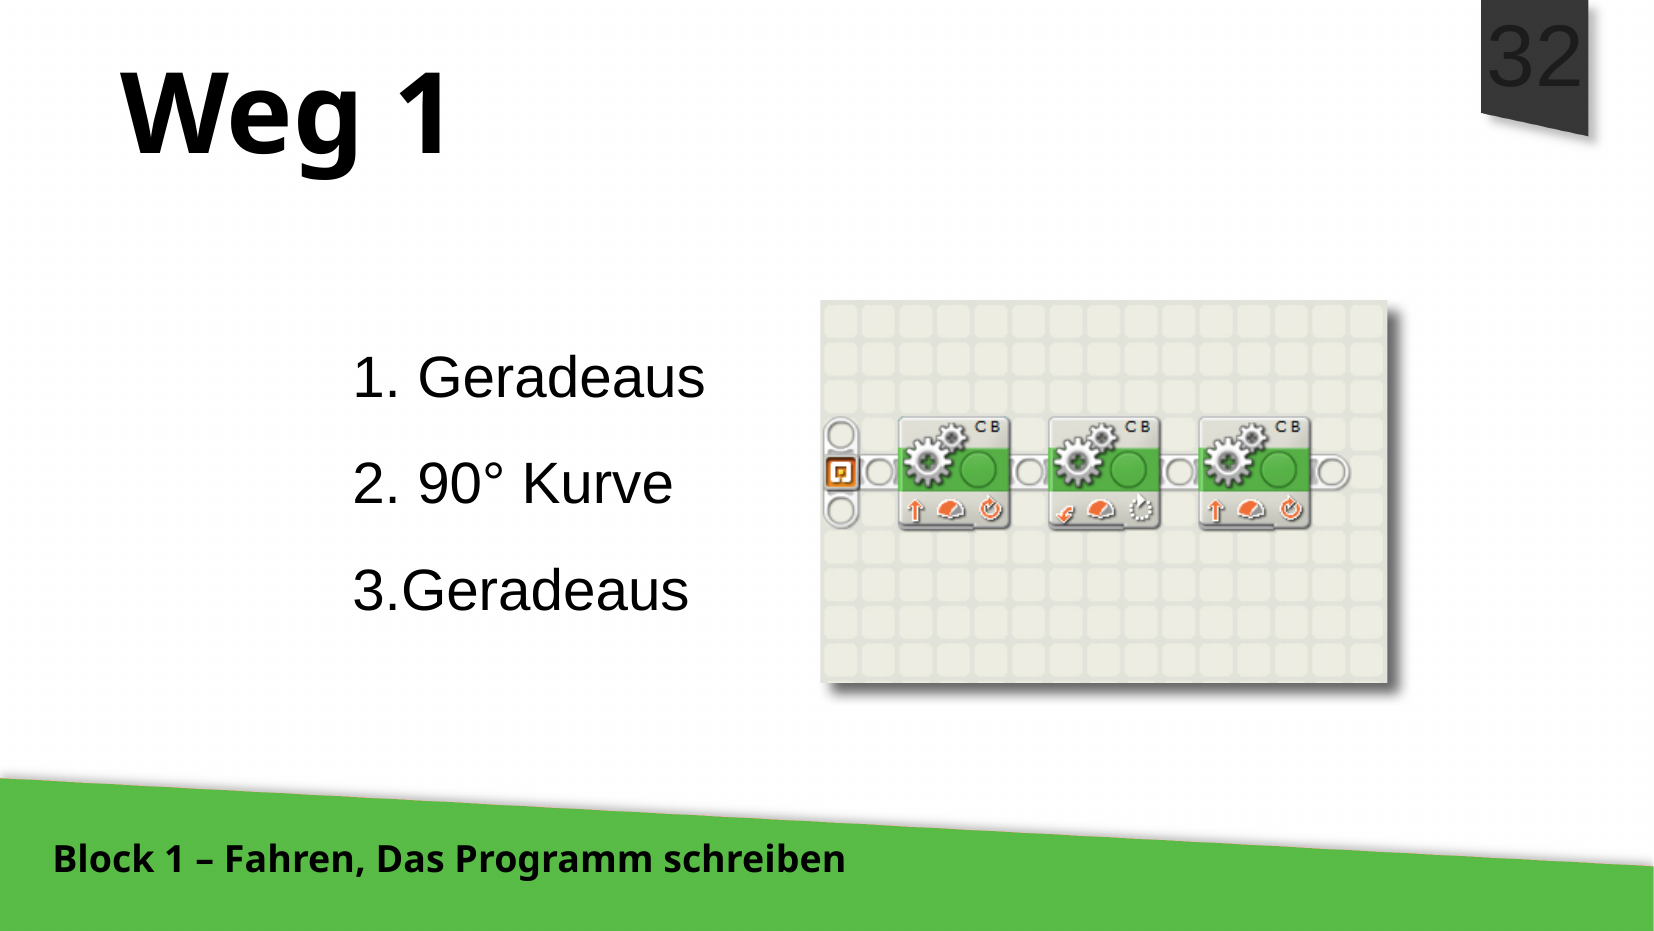

# Weg 1
 Geradeaus
 90° Kurve
Geradeaus
Block 1 – Fahren, Das Programm schreiben